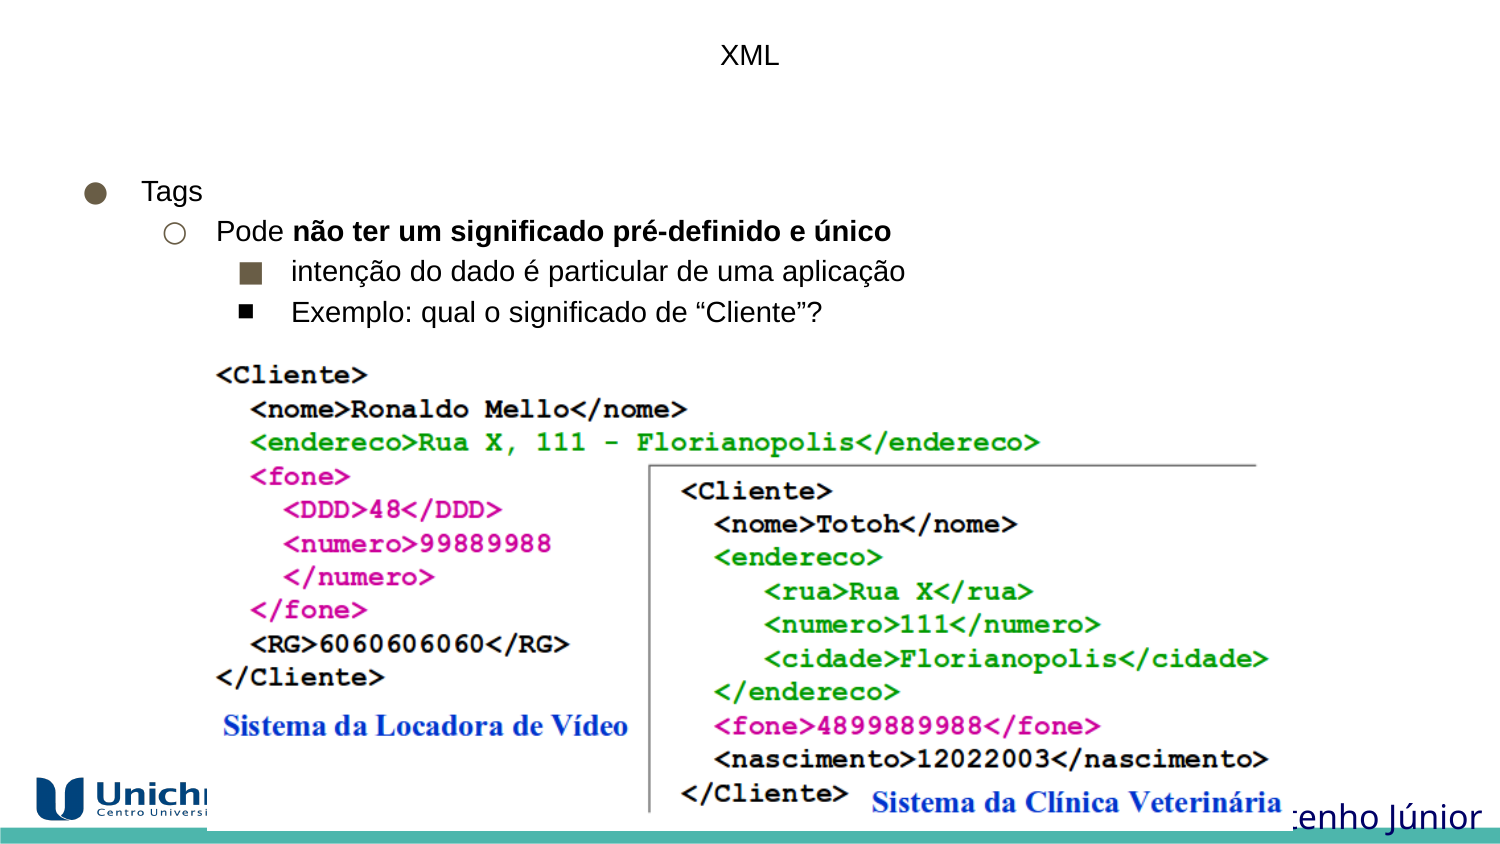

# XML
Tags
Pode não ter um significado pré-definido e único
intenção do dado é particular de uma aplicação
Exemplo: qual o significado de “Cliente”?